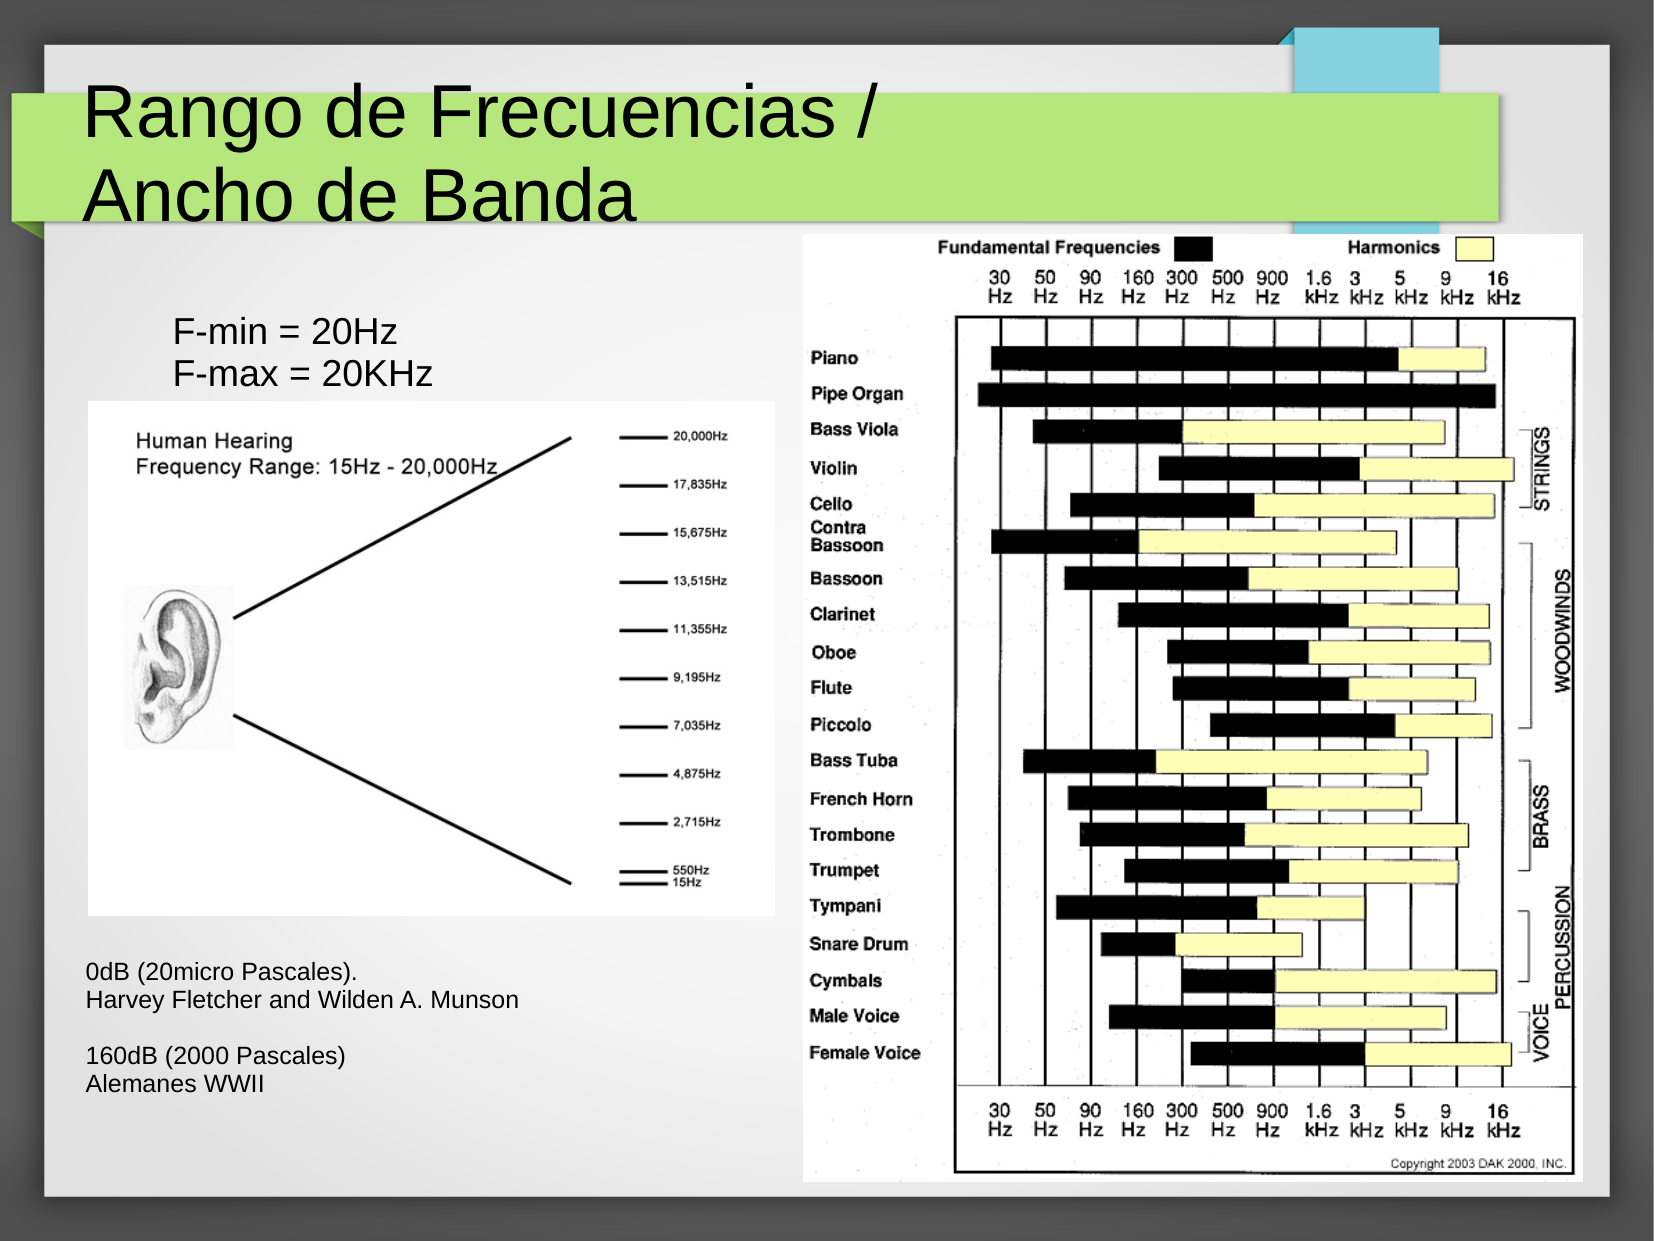

# Rango de Frecuencias / Ancho de Banda
F-min = 20Hz
F-max = 20KHz
0dB (20micro Pascales).
Harvey Fletcher and Wilden A. Munson
160dB (2000 Pascales)
Alemanes WWII